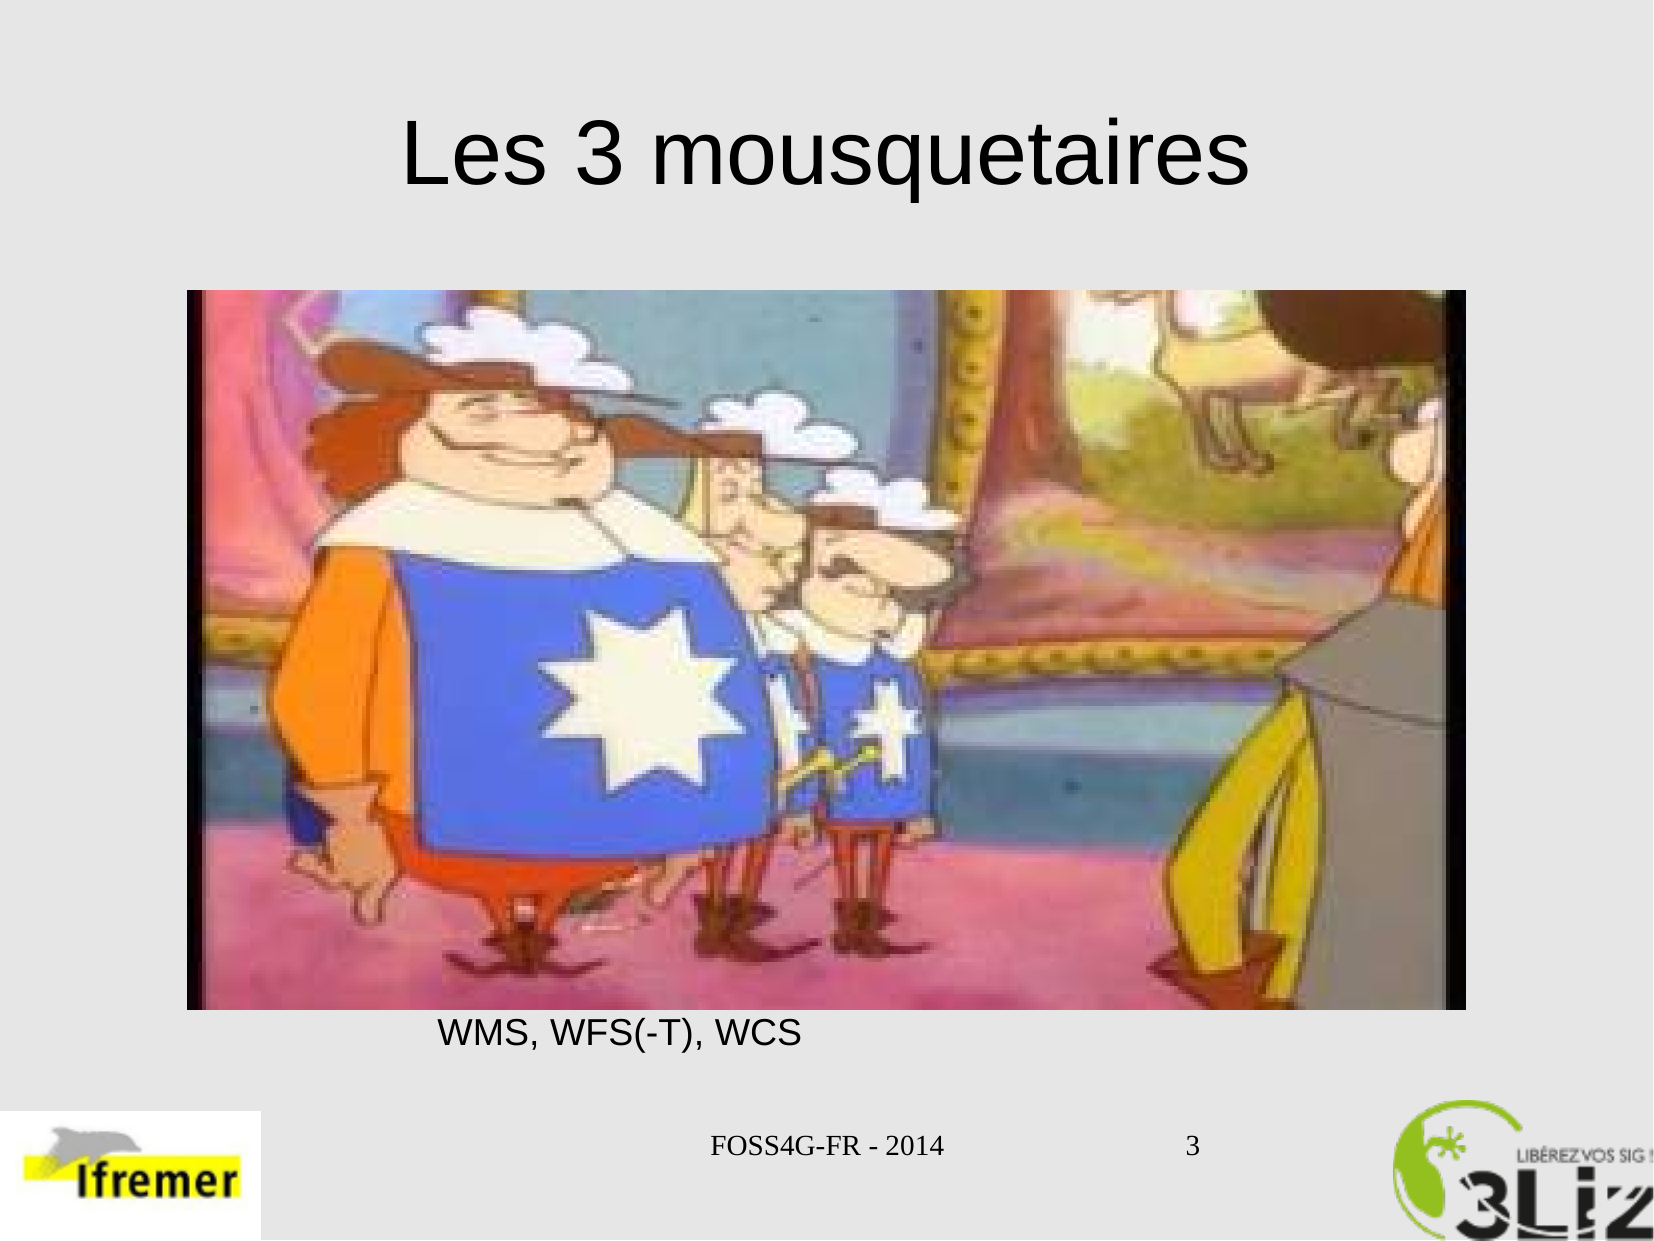

# Les 3 mousquetaires
WMS, WFS(-T), WCS
FOSS4G-FR - 2014
3